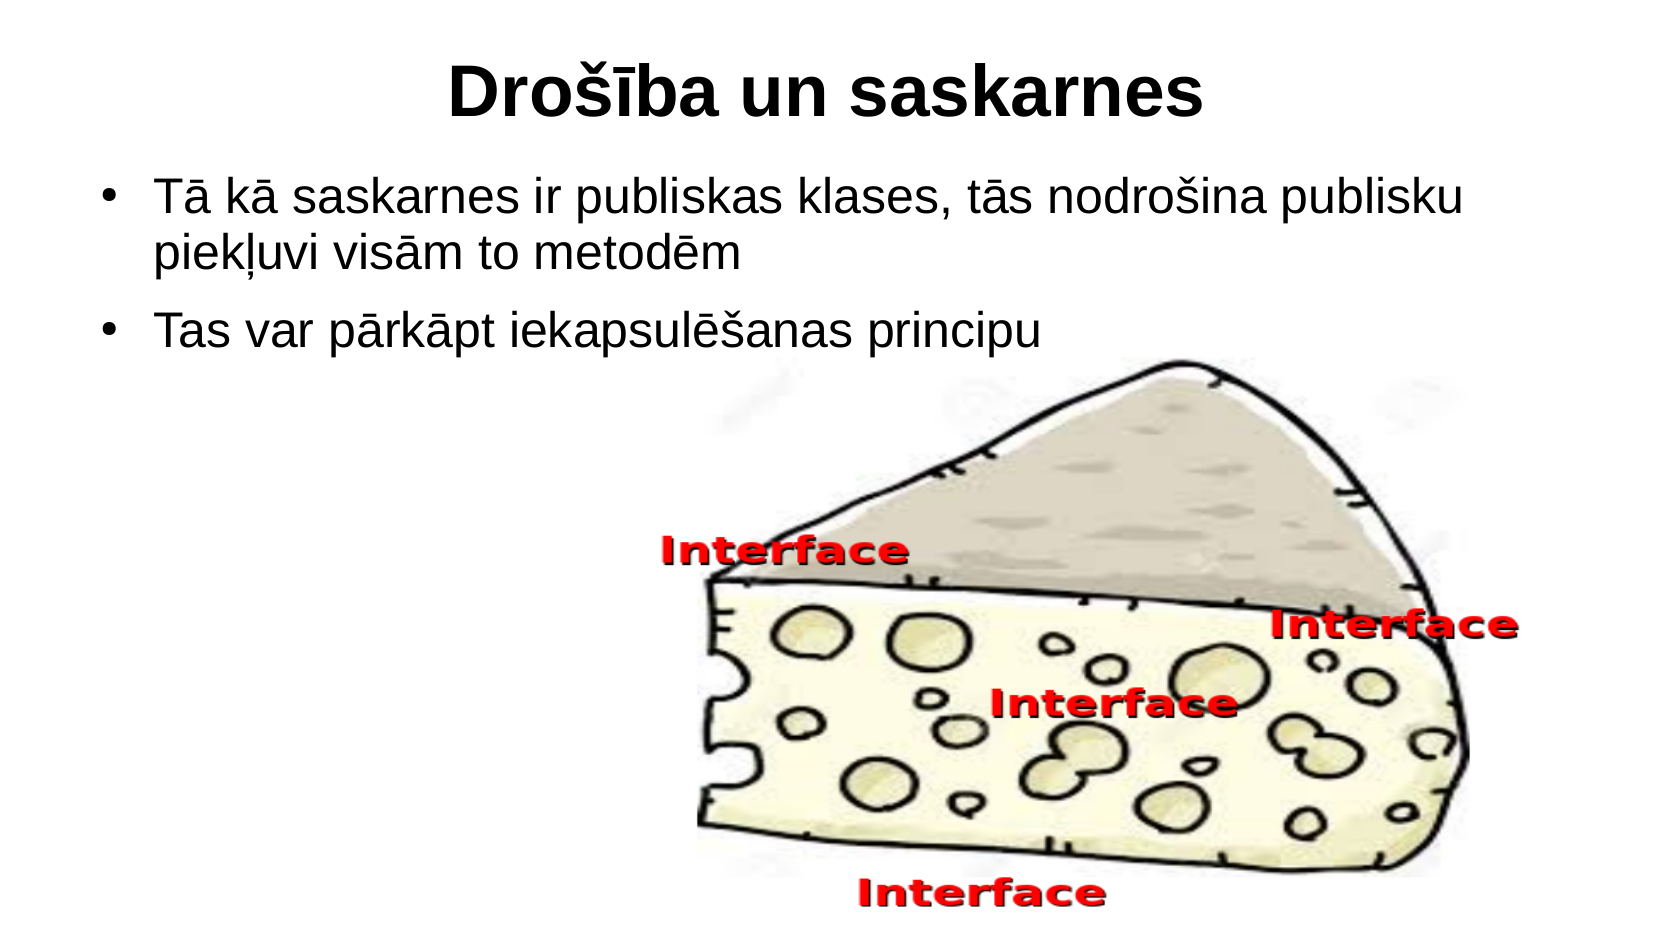

# Drošība un saskarnes
Tā kā saskarnes ir publiskas klases, tās nodrošina publisku piekļuvi visām to metodēm
Tas var pārkāpt iekapsulēšanas principu